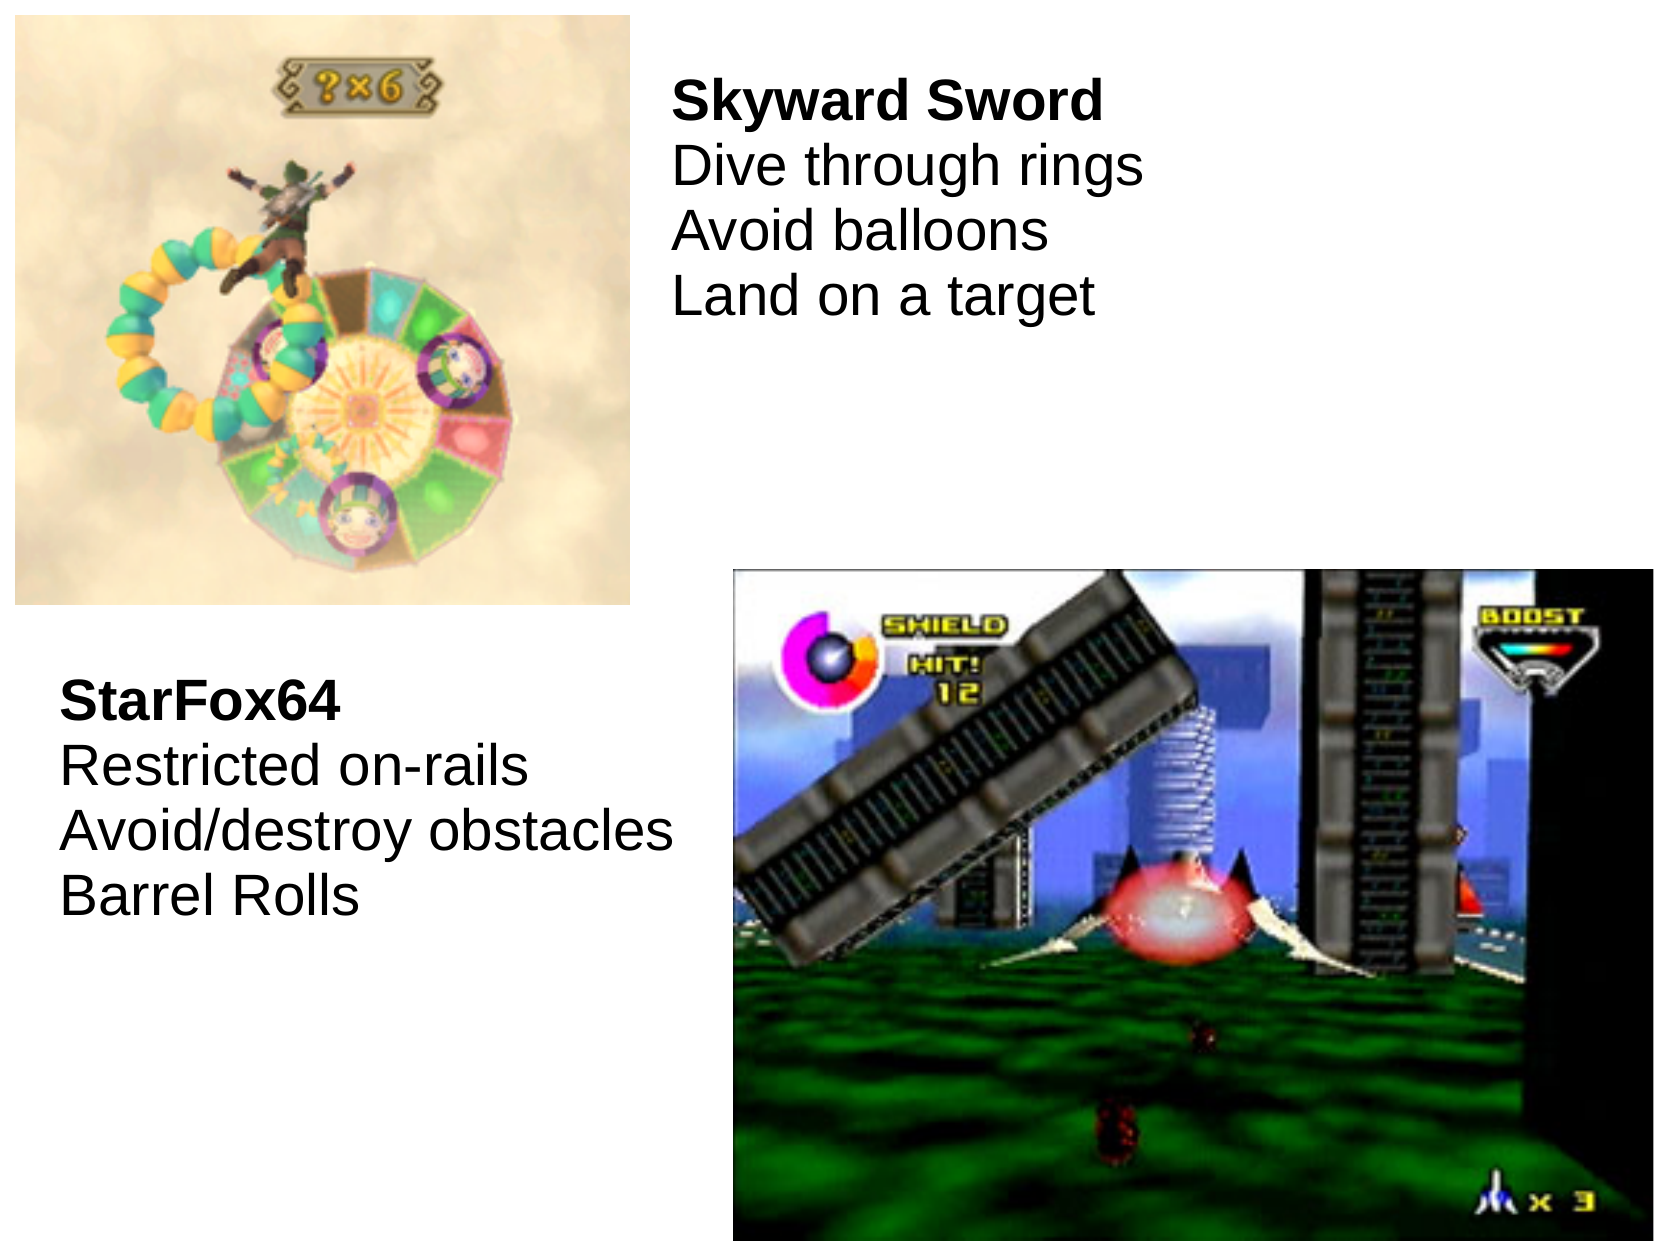

Skyward Sword
Dive through rings
Avoid balloons
Land on a target
StarFox64
Restricted on-rails
Avoid/destroy obstacles
Barrel Rolls